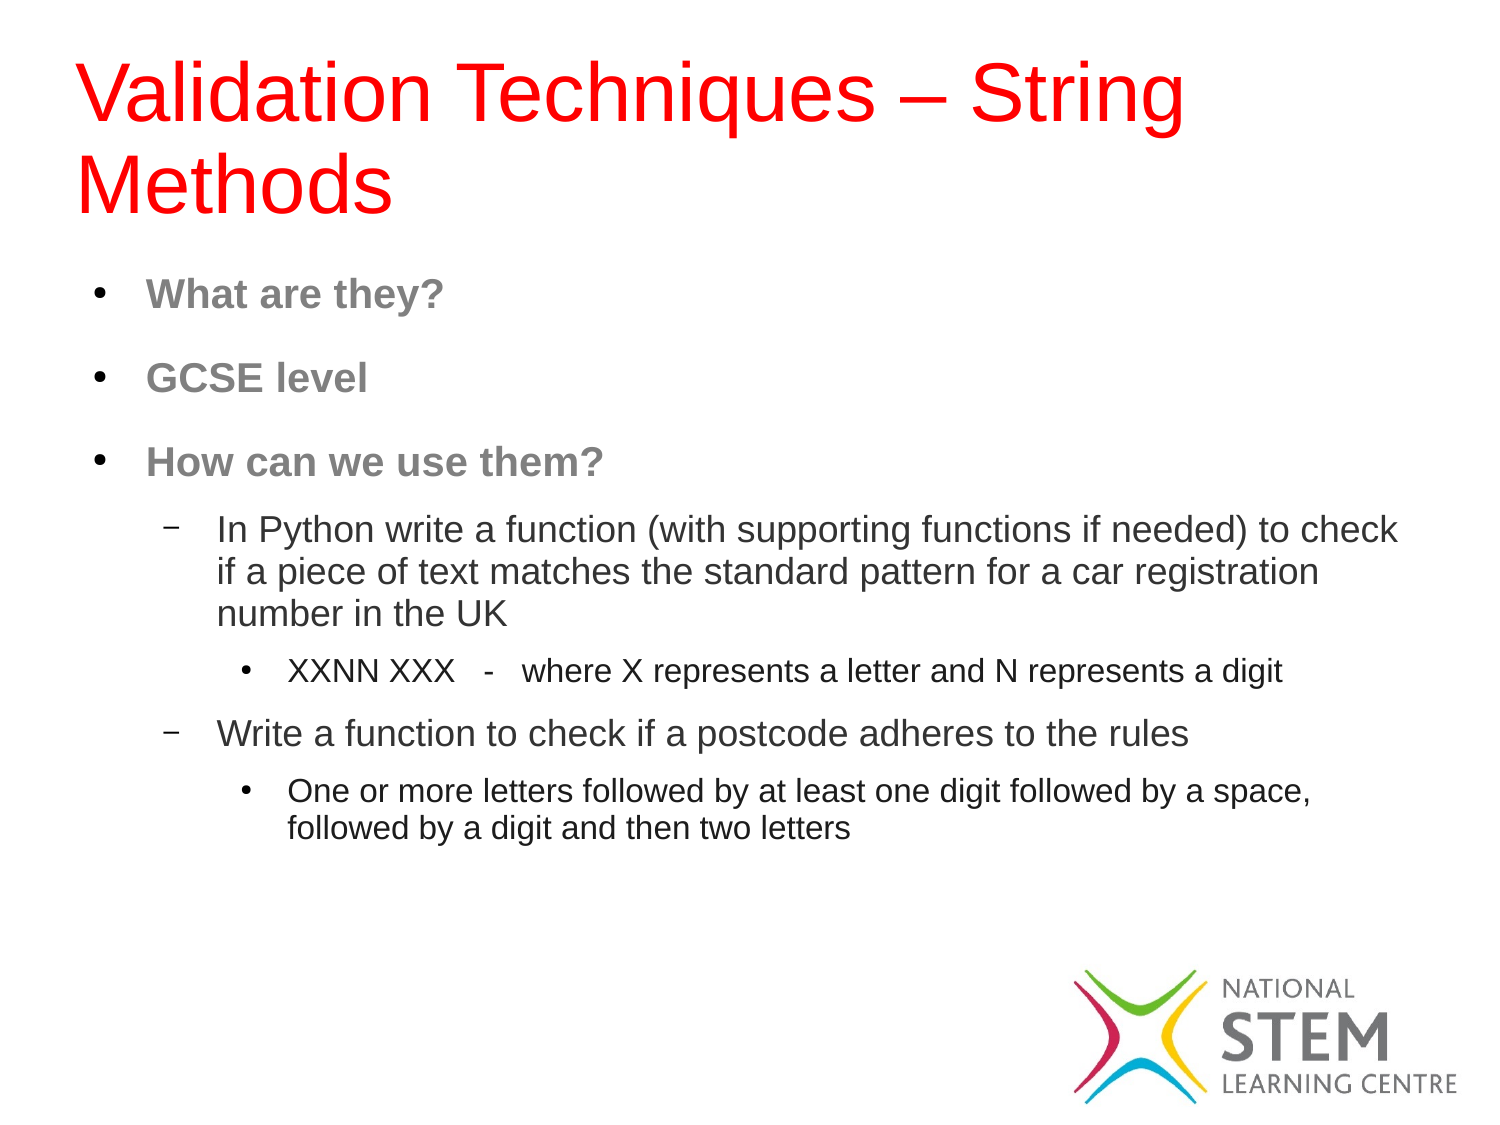

# Validation Techniques – String Methods
What are they?
GCSE level
How can we use them?
In Python write a function (with supporting functions if needed) to check if a piece of text matches the standard pattern for a car registration number in the UK
XXNN XXX - where X represents a letter and N represents a digit
Write a function to check if a postcode adheres to the rules
One or more letters followed by at least one digit followed by a space, followed by a digit and then two letters